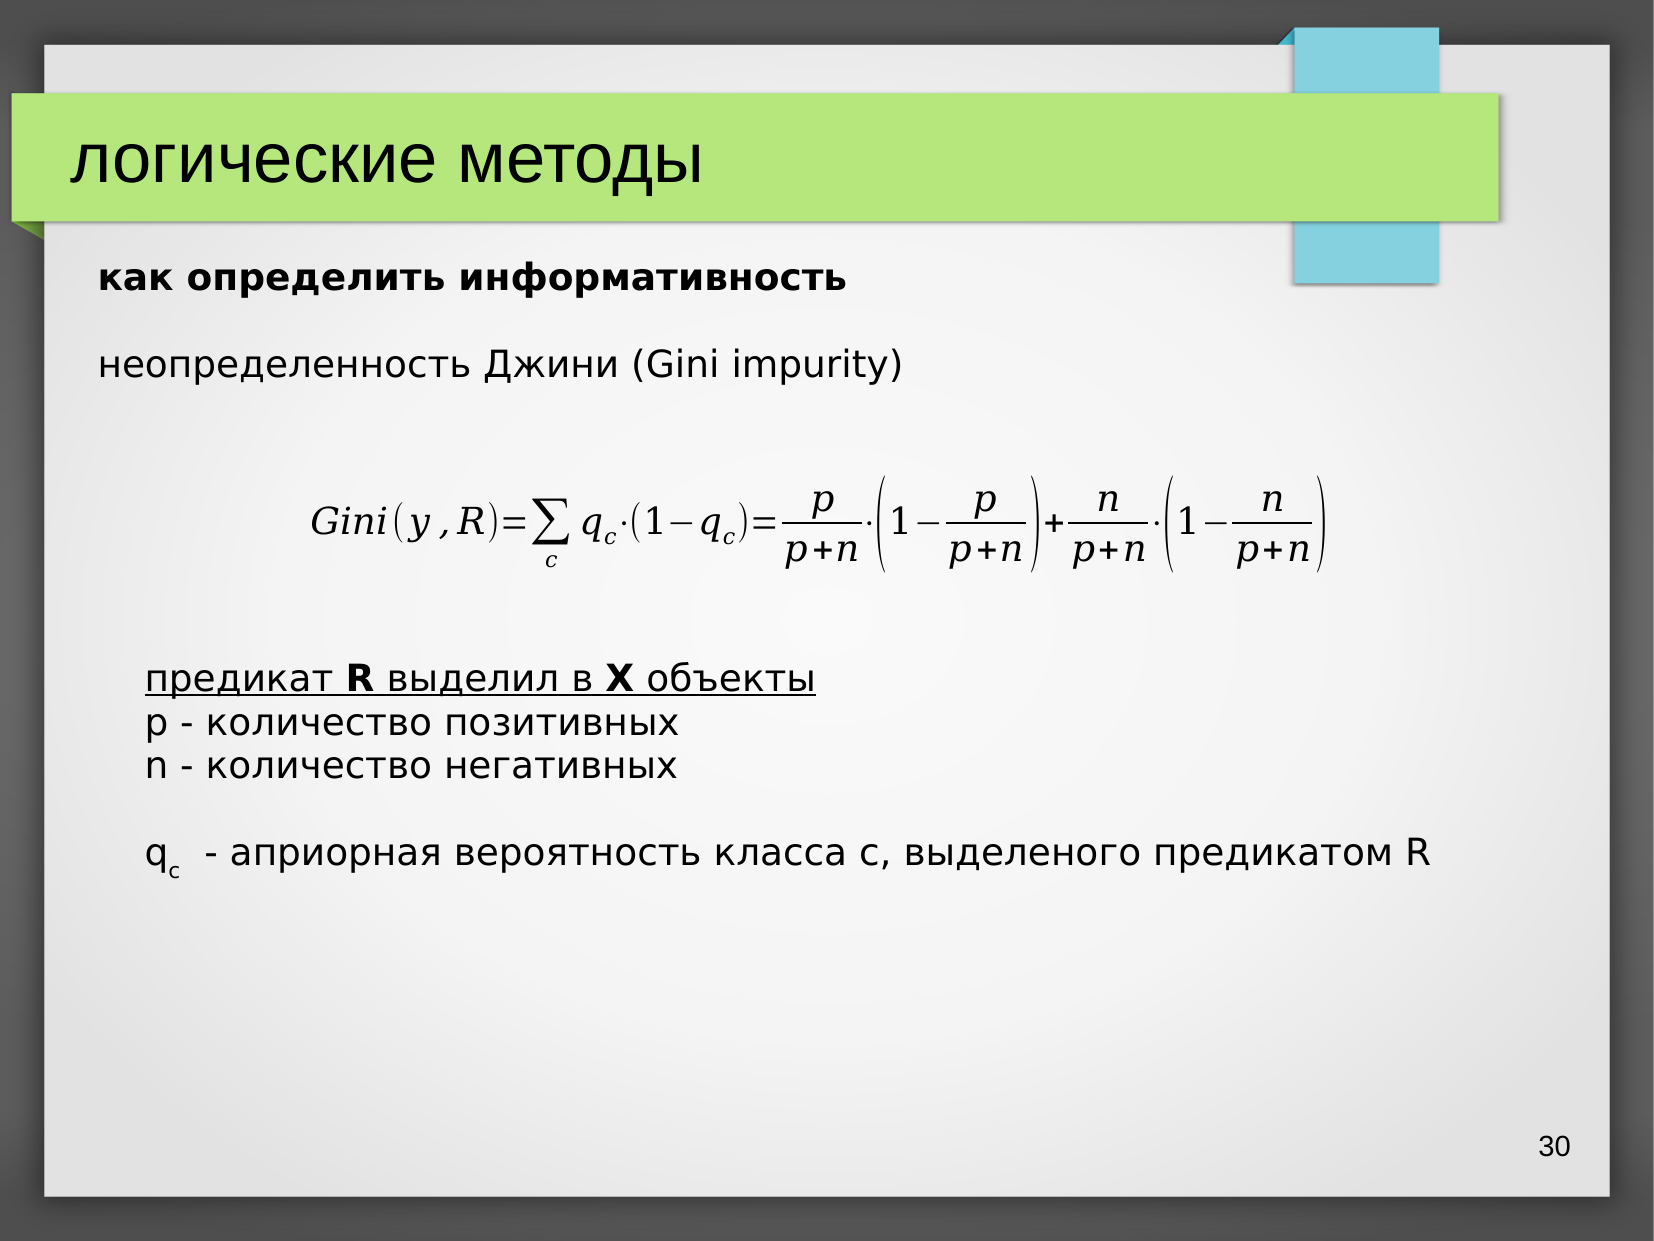

# логические методы
как определить информативность
неопределенность Джини (Gini impurity)
предикат R выделил в X объекты
p - количество позитивных
n - количество негативных
qc - априорная вероятность класса c, выделеного предикатом R
30